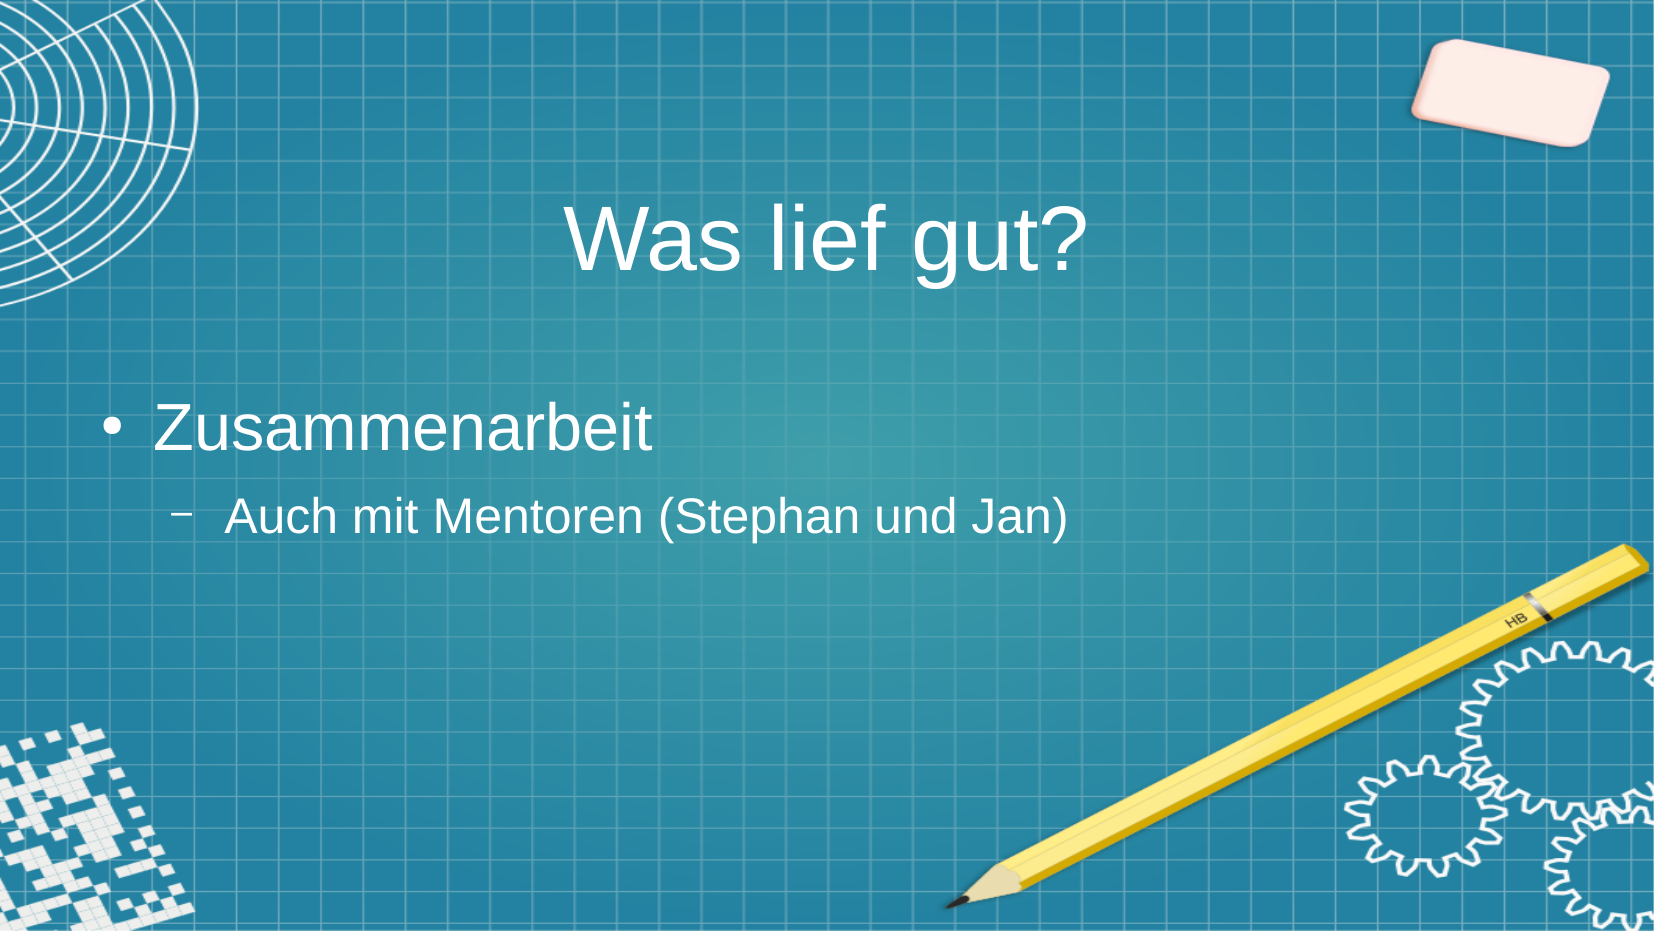

# Was lief gut?
Zusammenarbeit
Auch mit Mentoren (Stephan und Jan)